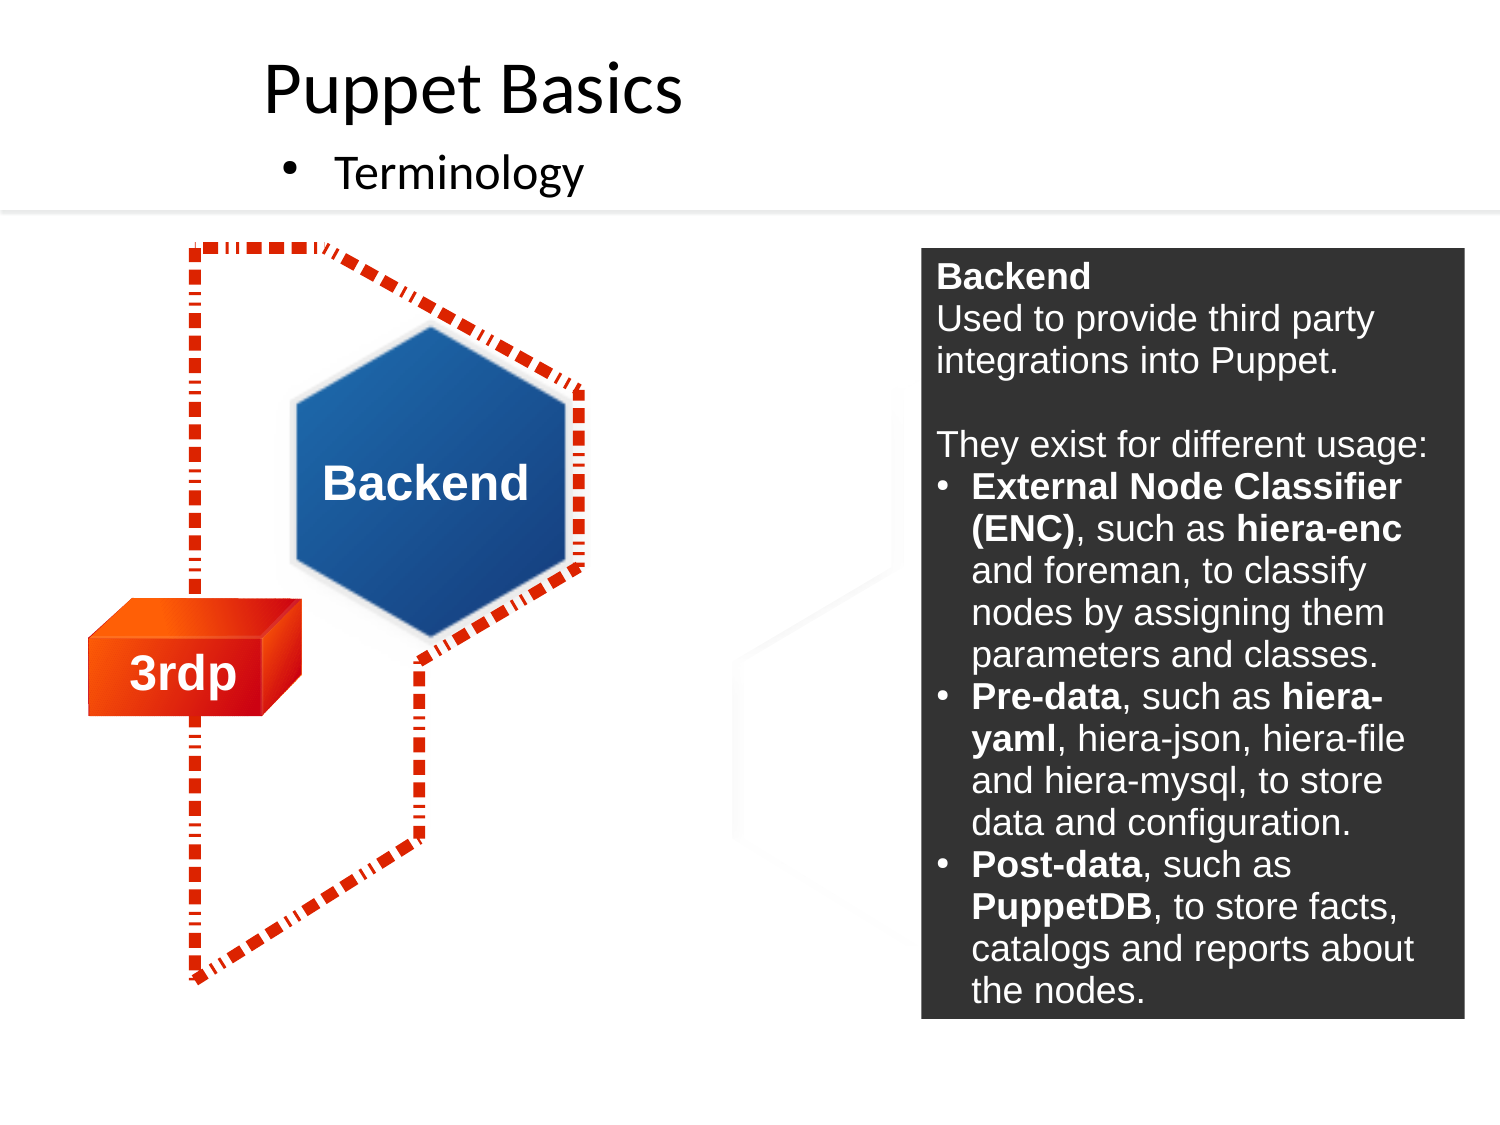

# Puppet Basics
Terminology
3rdp
Backend
Used to provide third party integrations into Puppet.
They exist for different usage:
External Node Classifier (ENC), such as hiera-enc and foreman, to classify nodes by assigning them parameters and classes.
Pre-data, such as hiera-yaml, hiera-json, hiera-file and hiera-mysql, to store data and configuration.
Post-data, such as PuppetDB, to store facts, catalogs and reports about the nodes.
Environ
ment
Backend
Fact
Manifest
Catalog